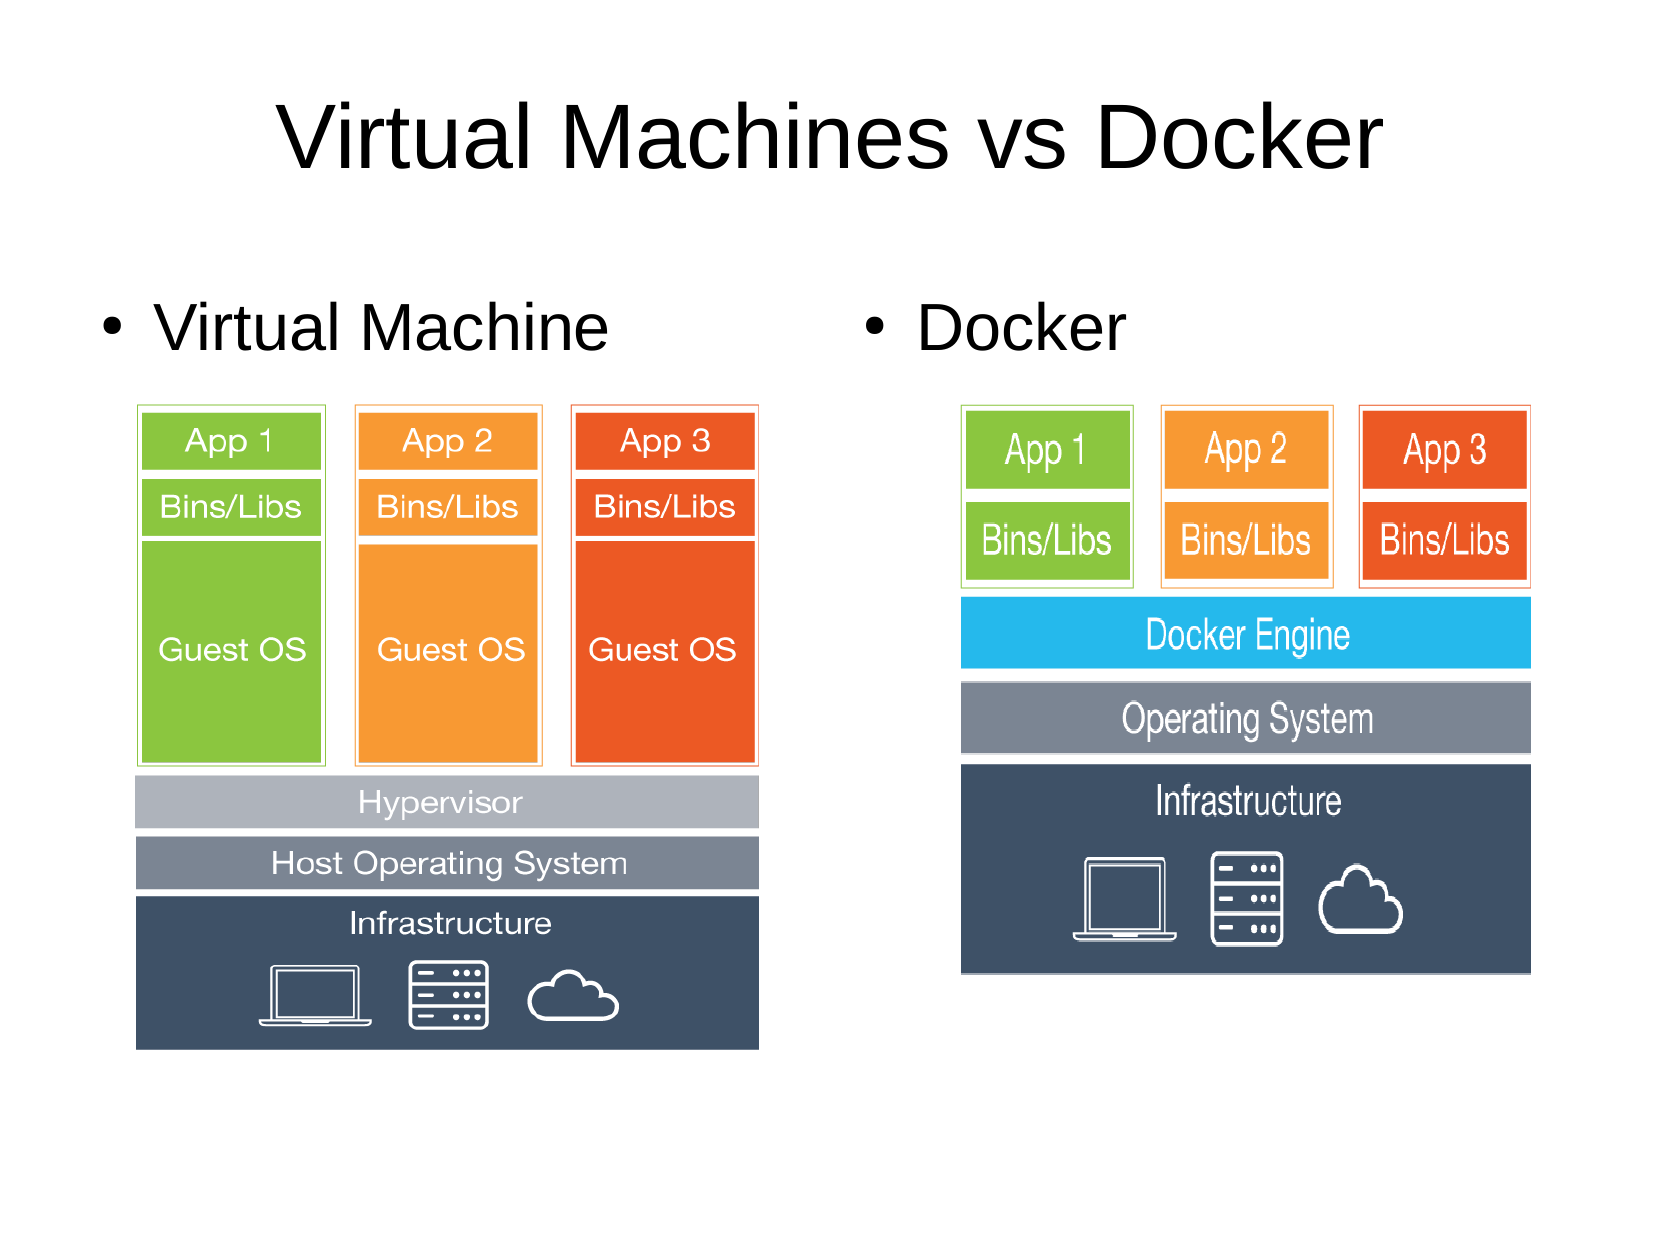

# Virtual Machines vs Docker
Virtual Machine
Docker